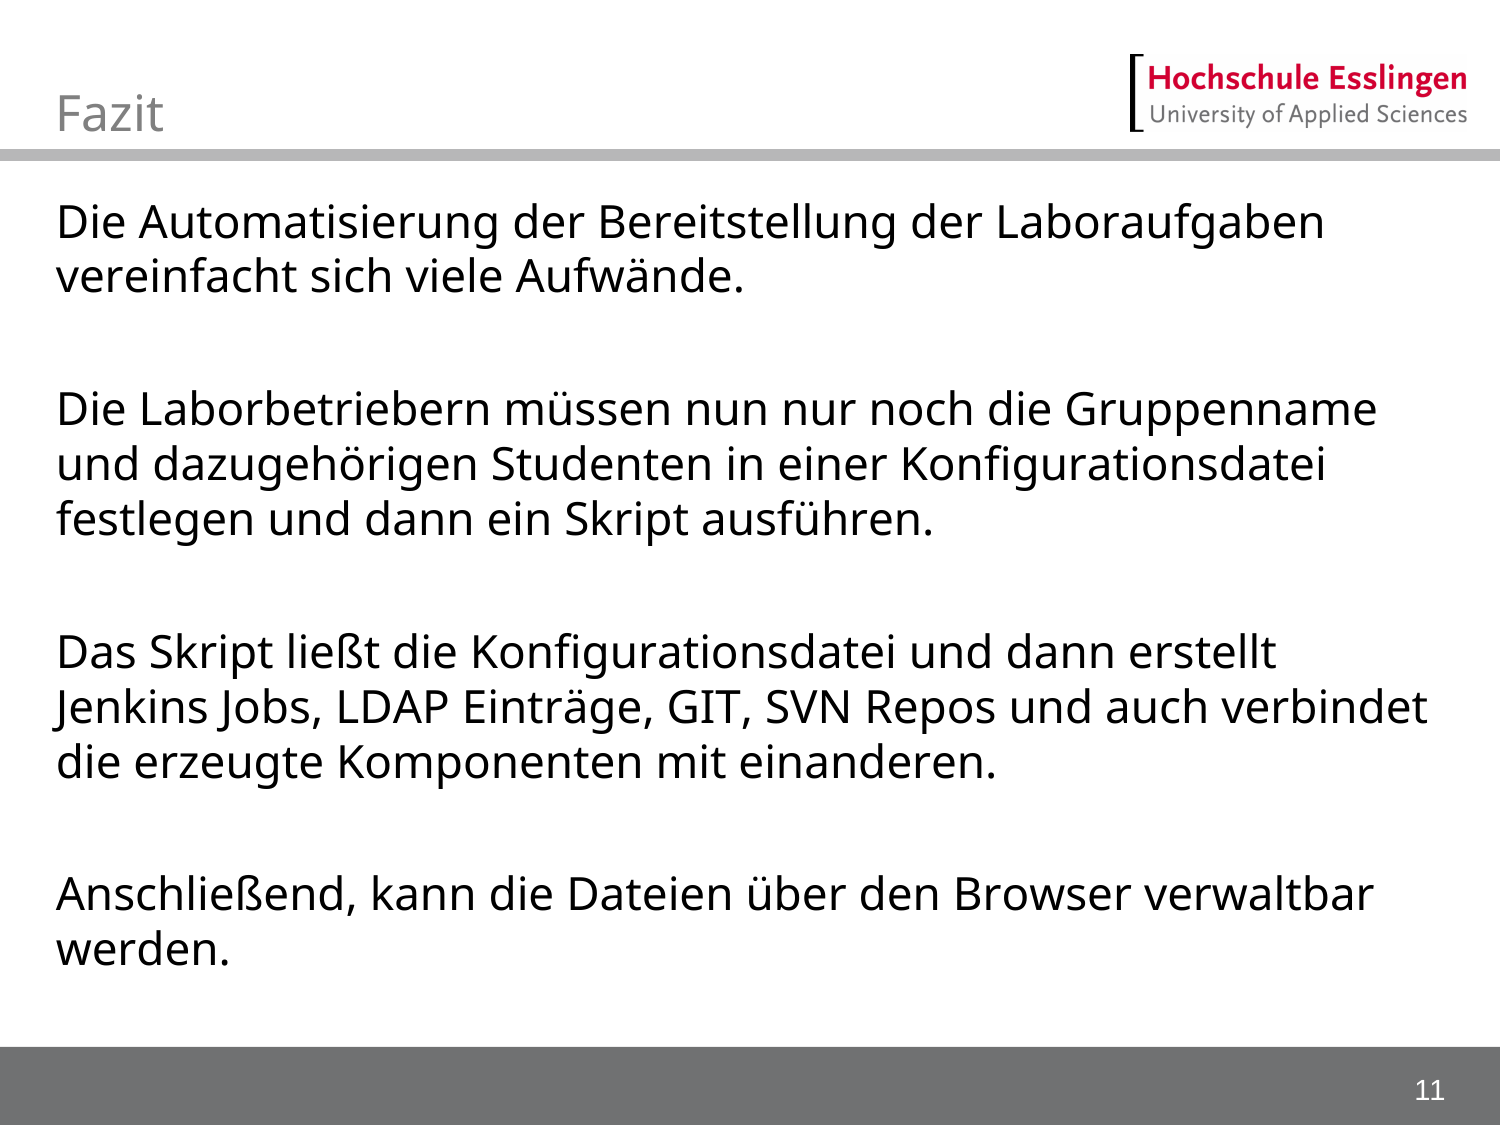

# Fazit
Die Automatisierung der Bereitstellung der Laboraufgaben vereinfacht sich viele Aufwände.
Die Laborbetriebern müssen nun nur noch die Gruppenname und dazugehörigen Studenten in einer Konfigurationsdatei festlegen und dann ein Skript ausführen.
Das Skript ließt die Konfigurationsdatei und dann erstellt Jenkins Jobs, LDAP Einträge, GIT, SVN Repos und auch verbindet die erzeugte Komponenten mit einanderen.
Anschließend, kann die Dateien über den Browser verwaltbar werden.